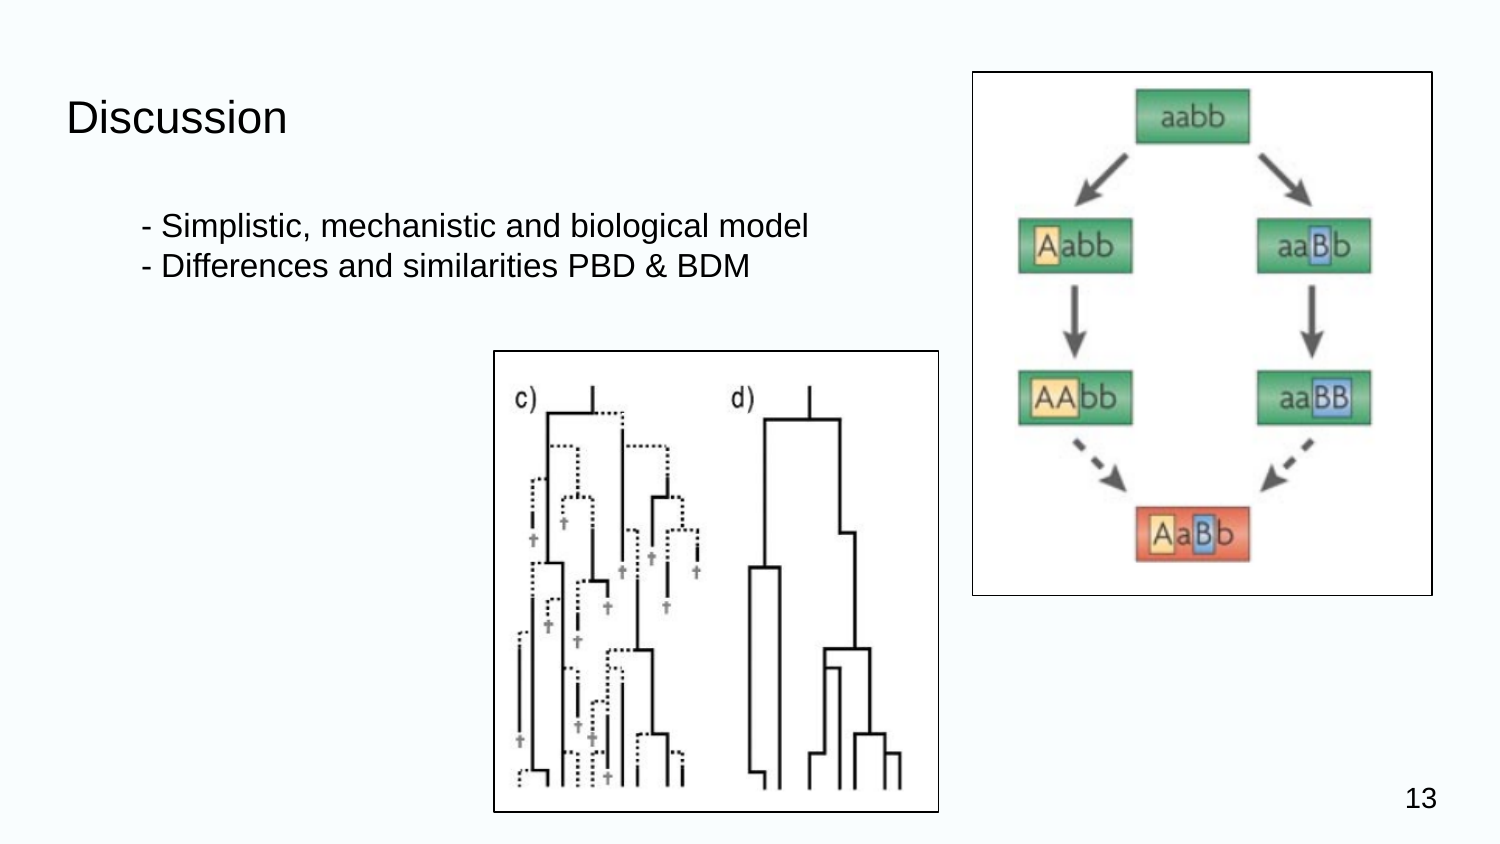

# Discussion
- Simplistic, mechanistic and biological model
- Differences and similarities PBD & BDM